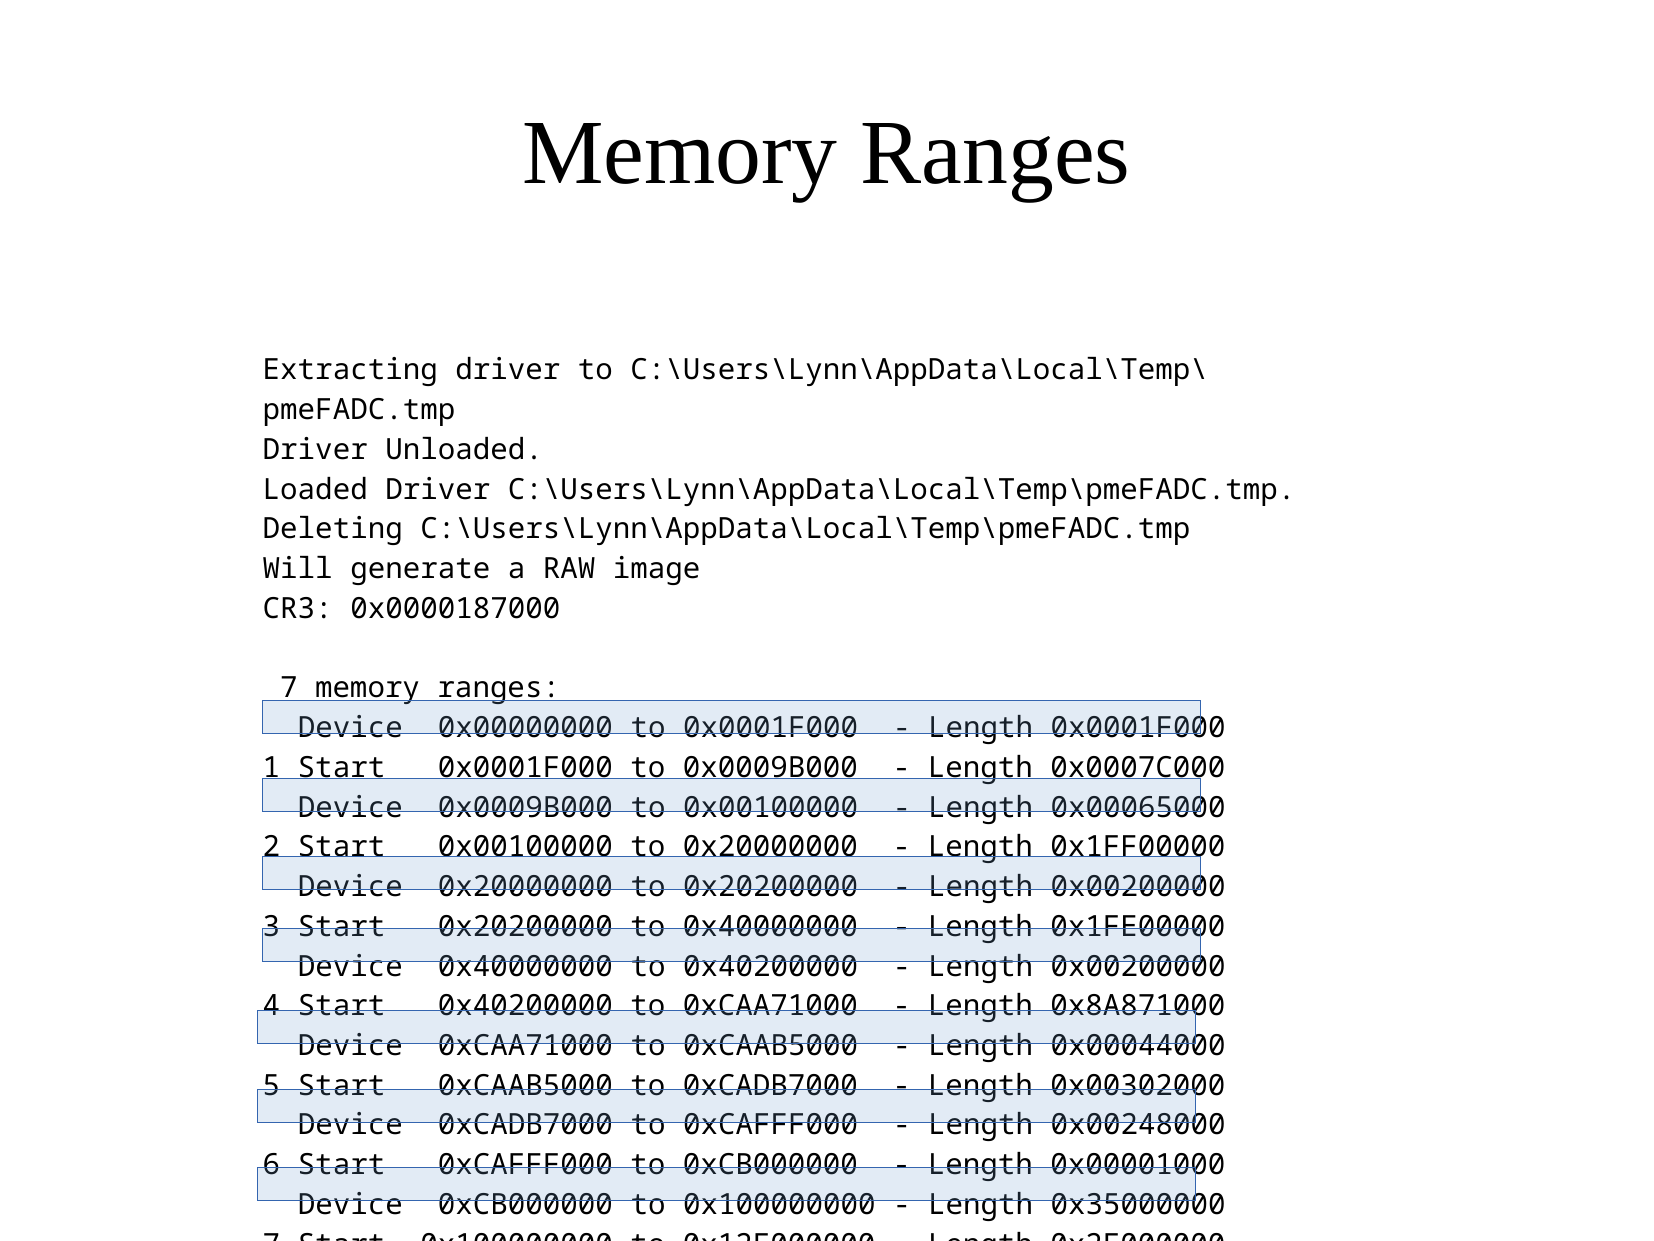

# Memory Ranges
Extracting driver to C:\Users\Lynn\AppData\Local\Temp\pmeFADC.tmp
Driver Unloaded.
Loaded Driver C:\Users\Lynn\AppData\Local\Temp\pmeFADC.tmp.
Deleting C:\Users\Lynn\AppData\Local\Temp\pmeFADC.tmp
Will generate a RAW image
CR3: 0x0000187000
 7 memory ranges:
 Device 0x00000000 to 0x0001F000 - Length 0x0001F000
1 Start 0x0001F000 to 0x0009B000 - Length 0x0007C000
 Device 0x0009B000 to 0x00100000 - Length 0x00065000
2 Start 0x00100000 to 0x20000000 - Length 0x1FF00000
 Device 0x20000000 to 0x20200000 - Length 0x00200000
3 Start 0x20200000 to 0x40000000 - Length 0x1FE00000
 Device 0x40000000 to 0x40200000 - Length 0x00200000
4 Start 0x40200000 to 0xCAA71000 - Length 0x8A871000
 Device 0xCAA71000 to 0xCAAB5000 - Length 0x00044000
5 Start 0xCAAB5000 to 0xCADB7000 - Length 0x00302000
 Device 0xCADB7000 to 0xCAFFF000 - Length 0x00248000
6 Start 0xCAFFF000 to 0xCB000000 - Length 0x00001000
 Device 0xCB000000 to 0x100000000 - Length 0x35000000
7 Start 0x100000000 to 0x12E000000 - Length 0x2E000000